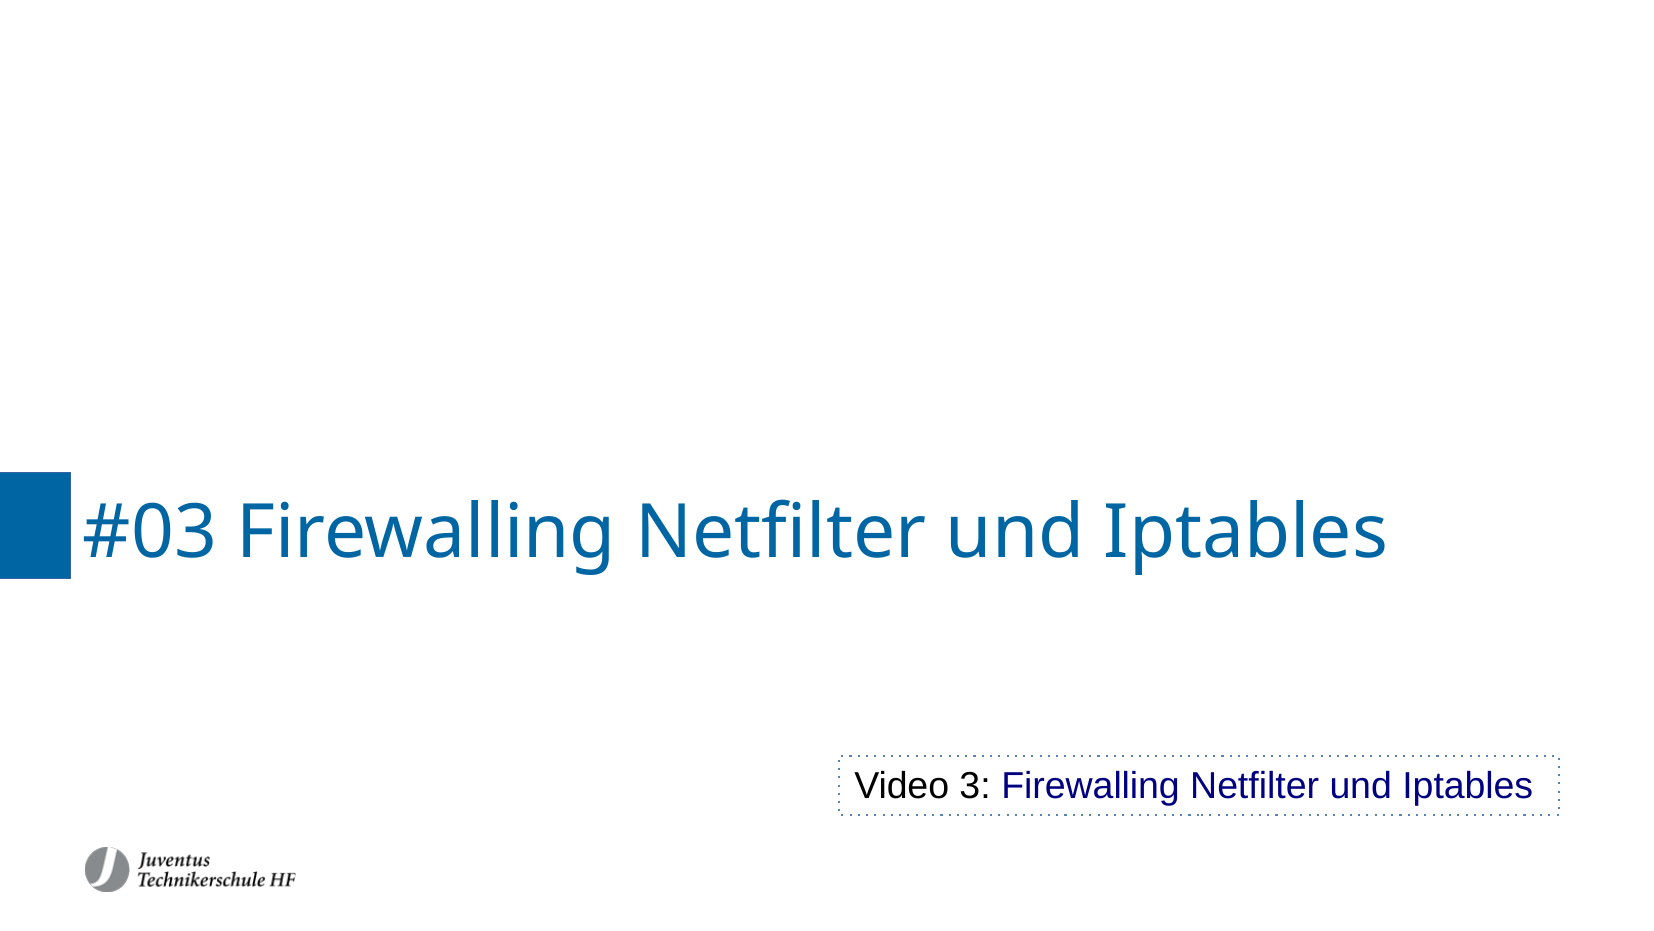

# #03 Firewalling Netfilter und Iptables
Video 3: Firewalling Netfilter und Iptables